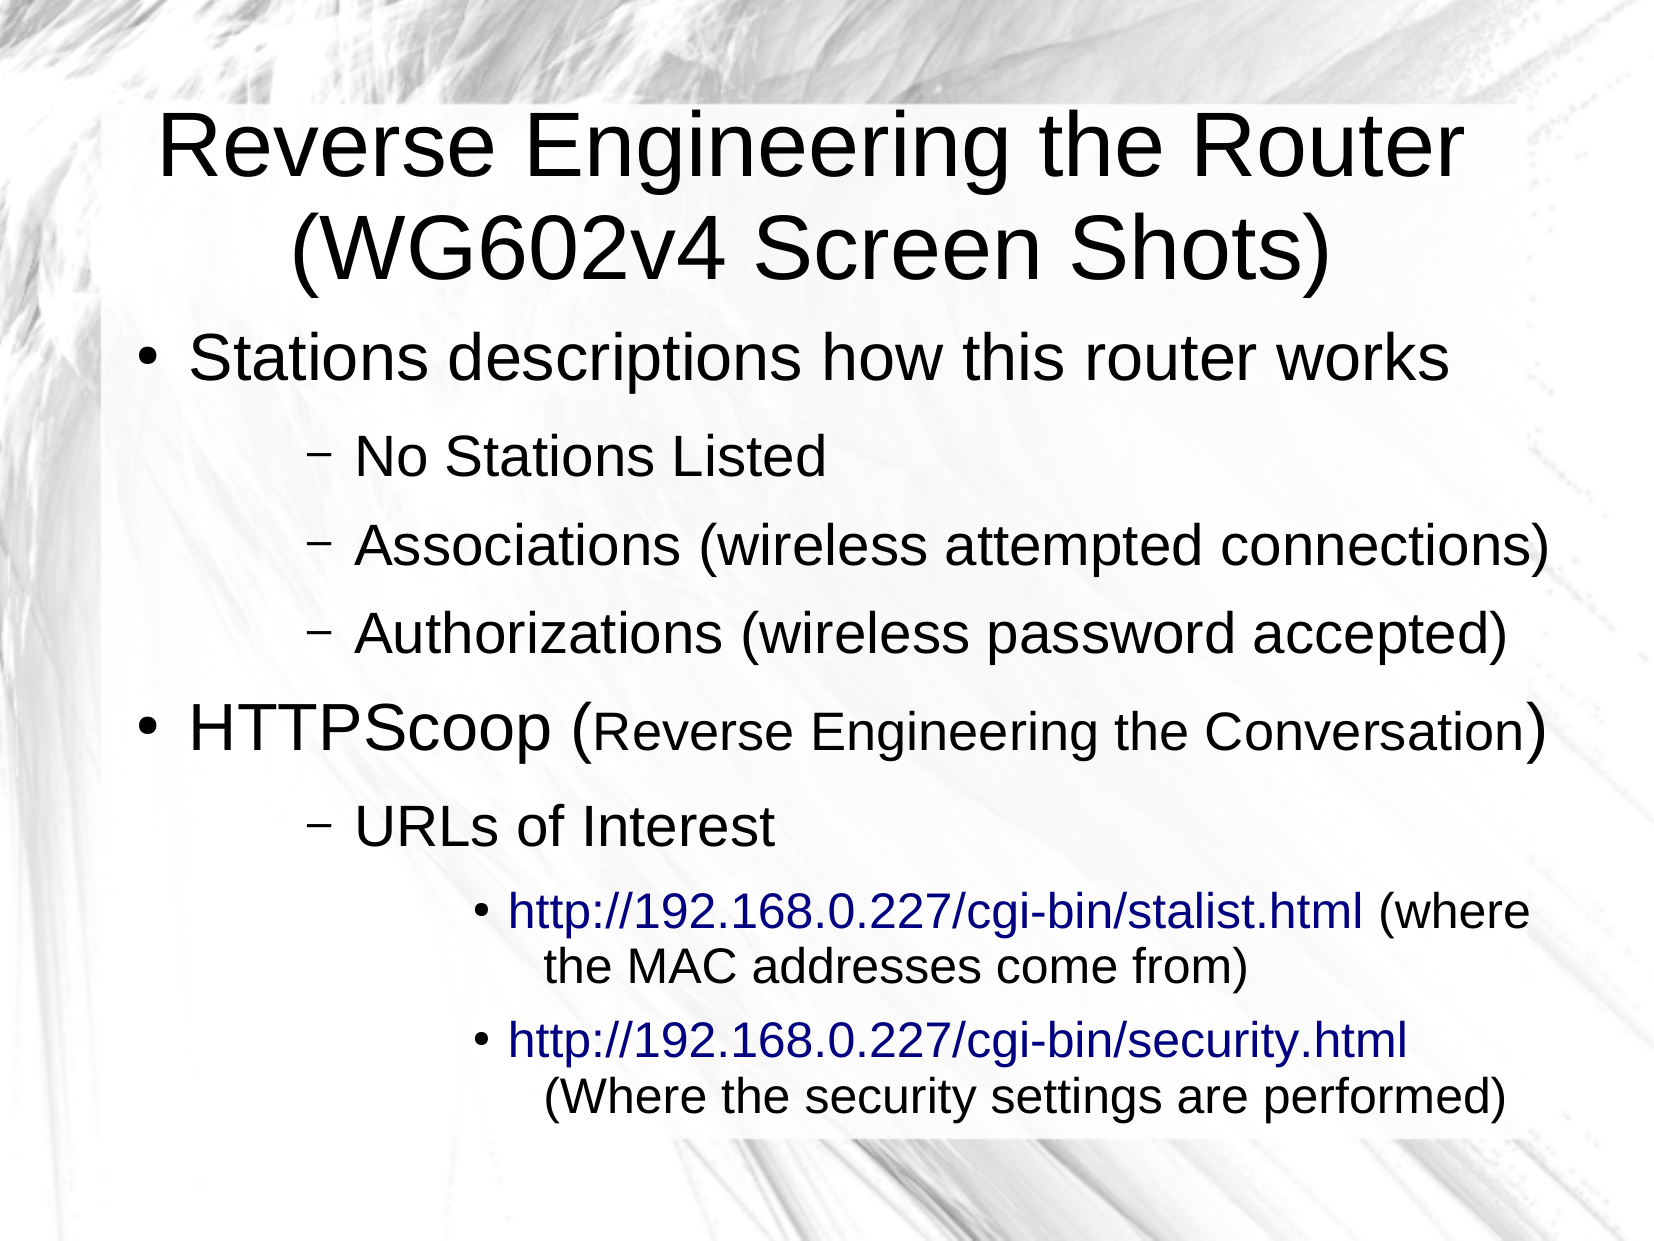

# Reverse Engineering the Router (WG602v4 Screen Shots)
Stations descriptions how this router works
No Stations Listed
Associations (wireless attempted connections)
Authorizations (wireless password accepted)
HTTPScoop (Reverse Engineering the Conversation)
URLs of Interest
http://192.168.0.227/cgi-bin/stalist.html (where the MAC addresses come from)
http://192.168.0.227/cgi-bin/security.html (Where the security settings are performed)